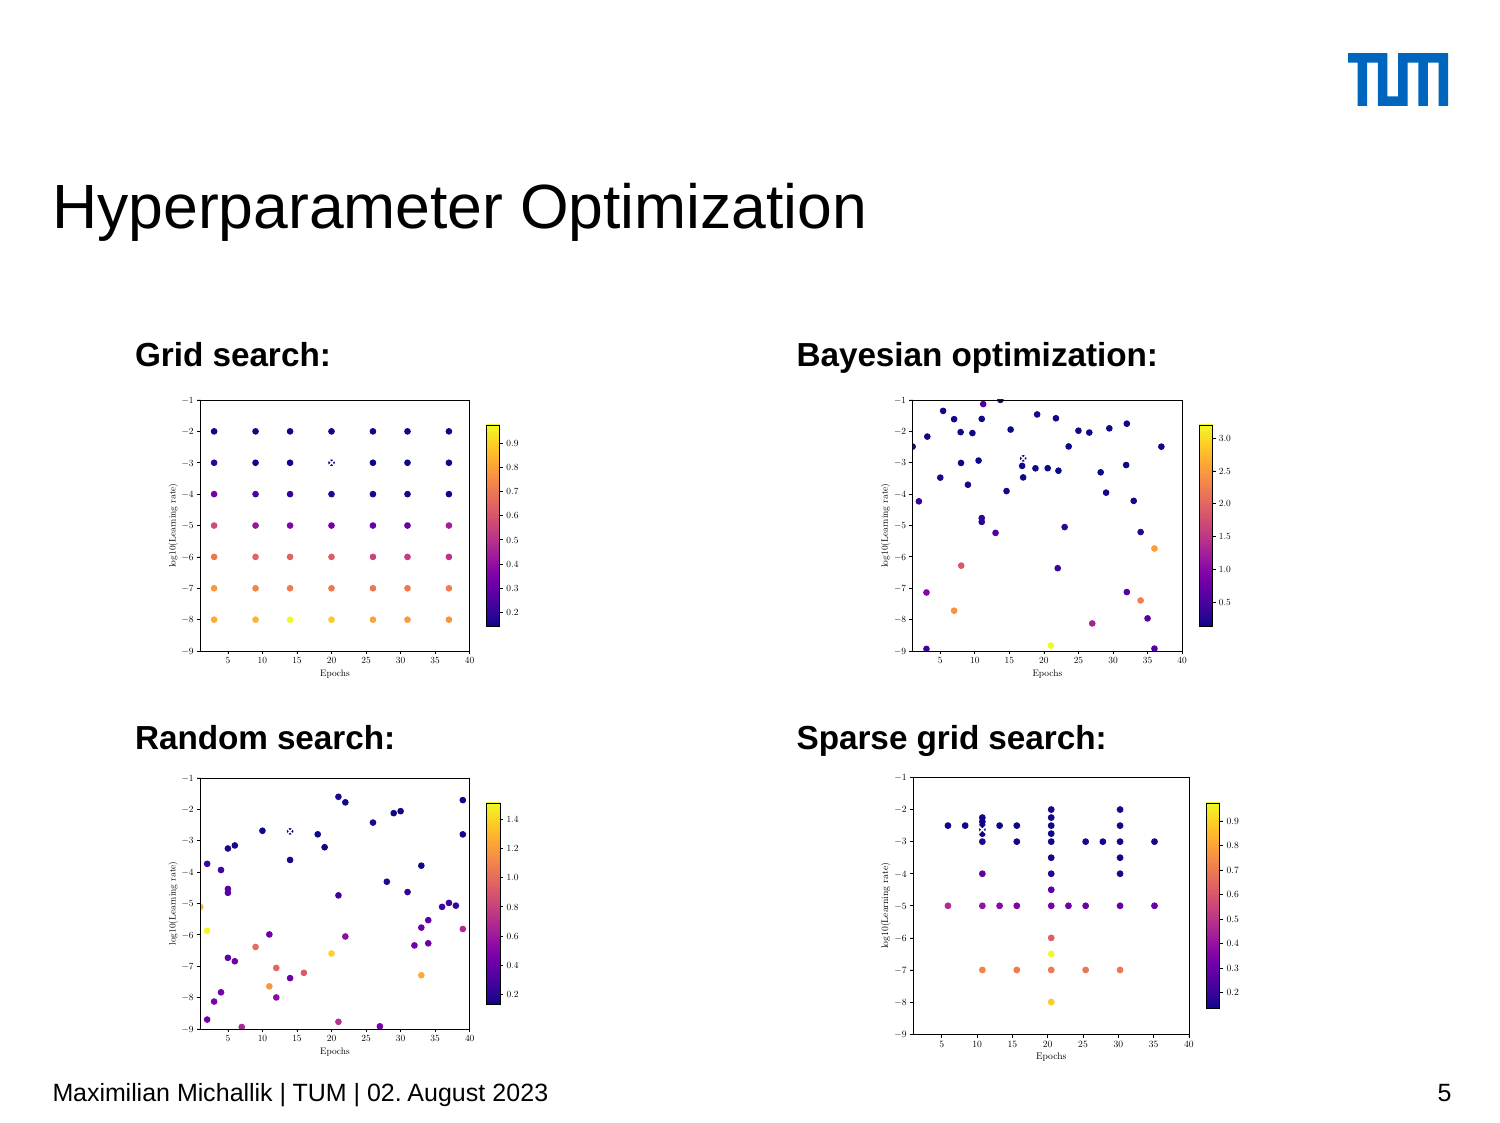

# Hyperparameter Optimization
Grid search:
Random search:
Bayesian optimization:
Sparse grid search:
Maximilian Michallik | TUM | 02. August 2023
5